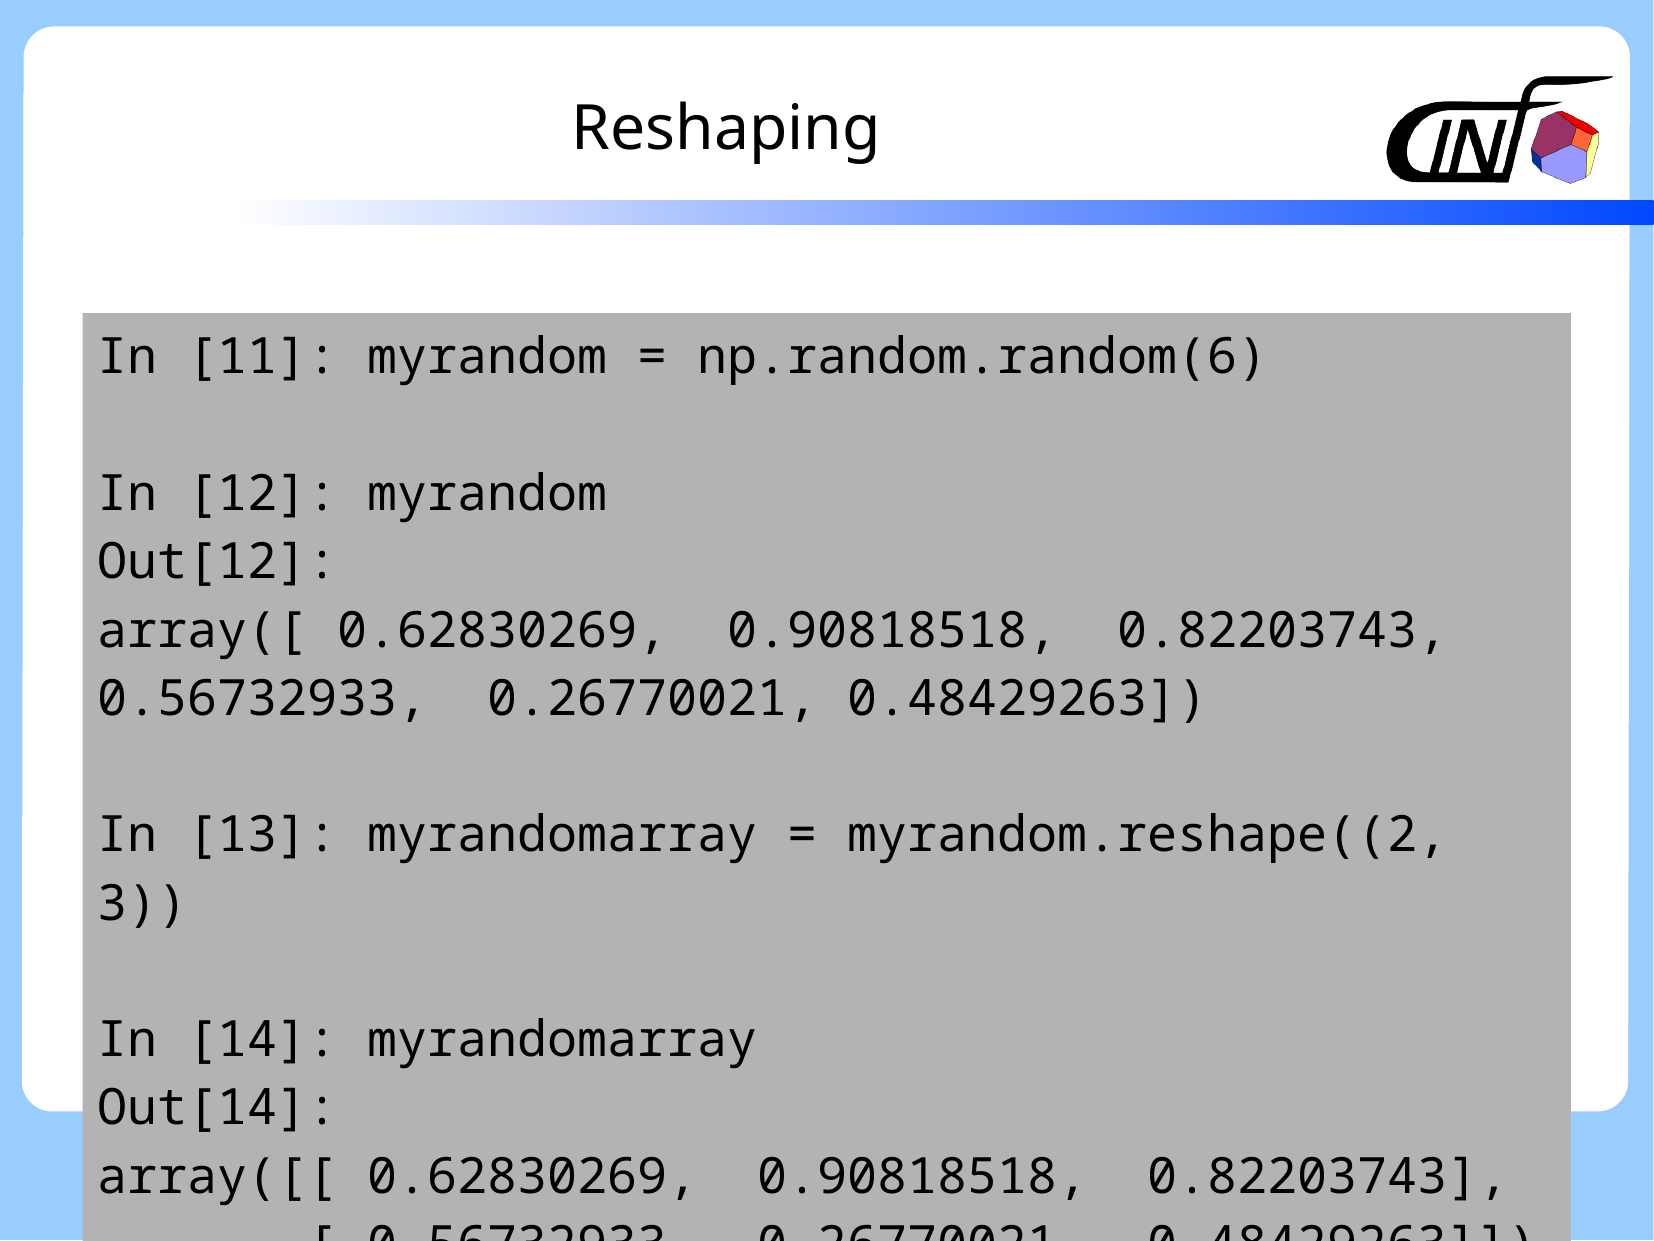

# Reshaping
In [11]: myrandom = np.random.random(6)
In [12]: myrandom
Out[12]:
array([ 0.62830269, 0.90818518, 0.82203743, 0.56732933, 0.26770021, 0.48429263])
In [13]: myrandomarray = myrandom.reshape((2, 3))
In [14]: myrandomarray
Out[14]:
array([[ 0.62830269, 0.90818518, 0.82203743],
 [ 0.56732933, 0.26770021, 0.48429263]])